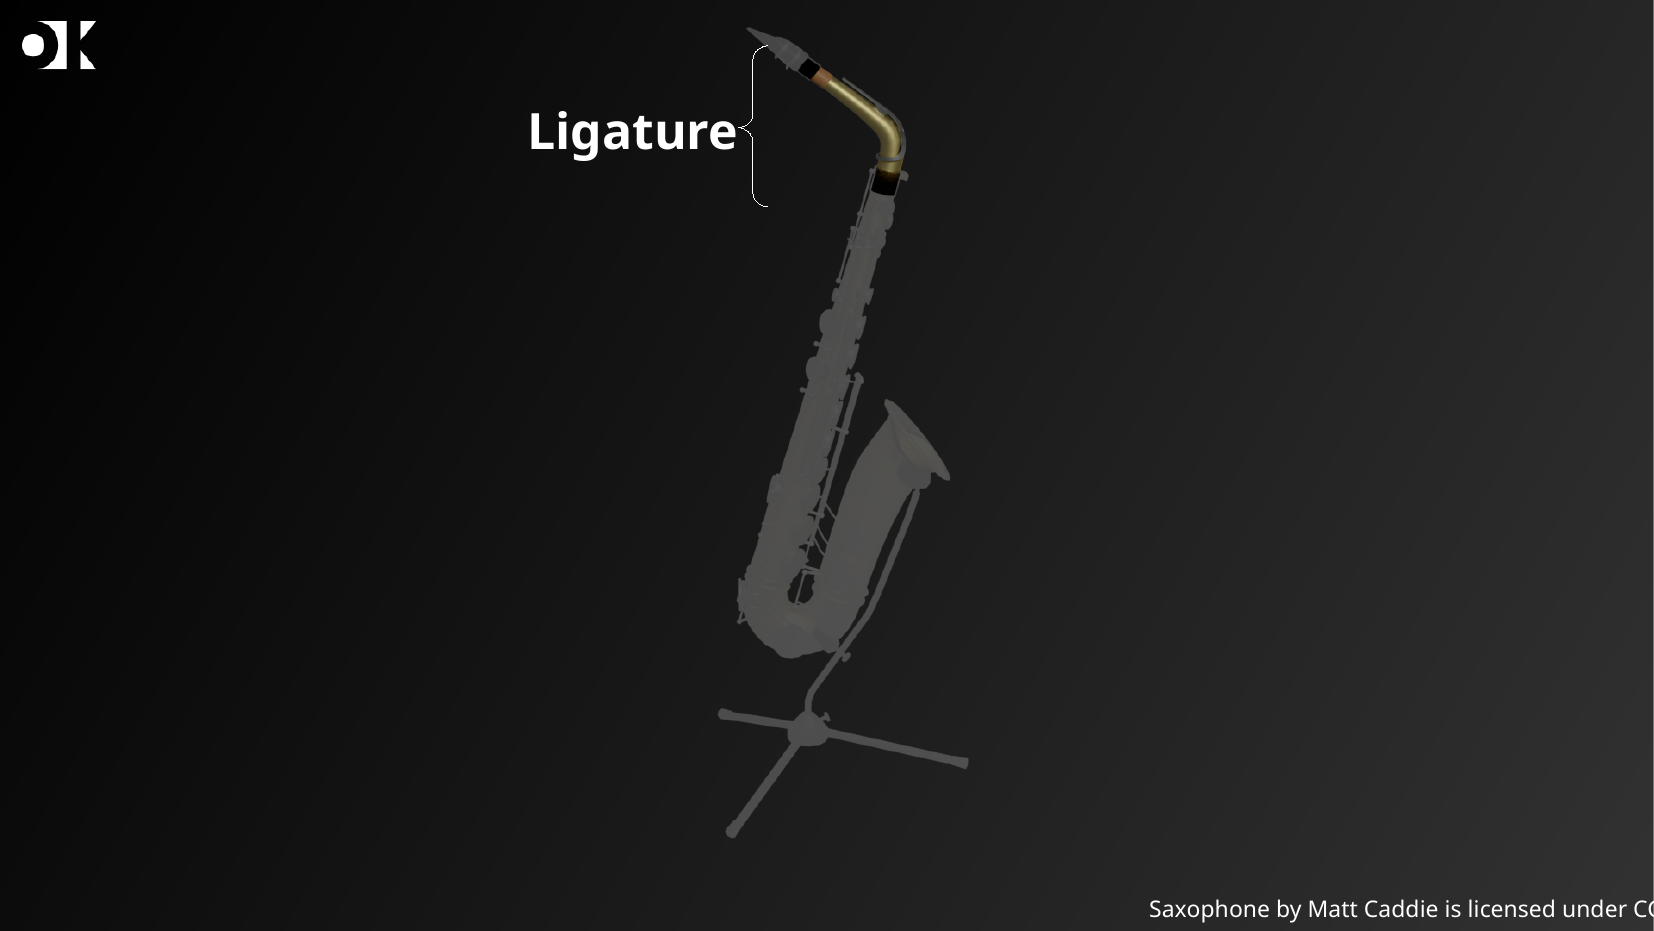

Ligature
Saxophone by Matt Caddie is licensed under CC-BY.